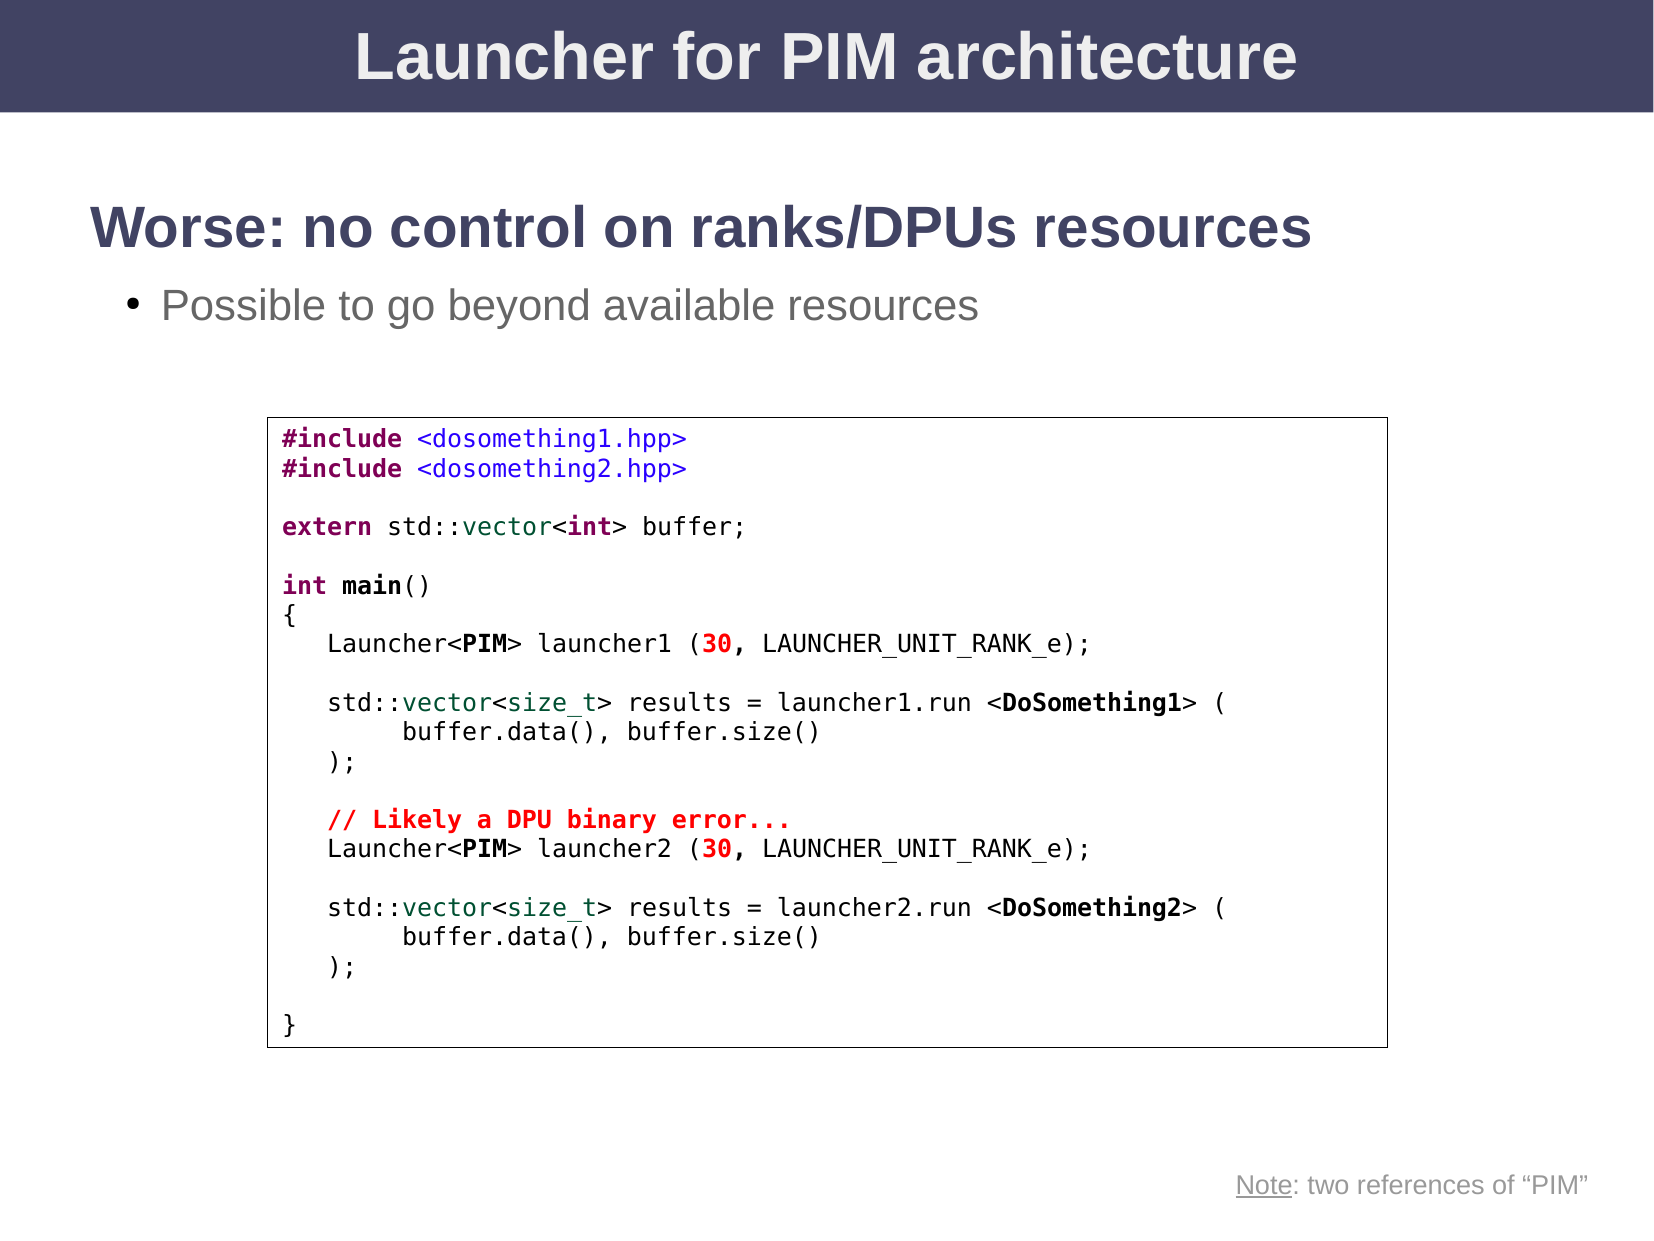

Launcher for PIM architecture
Worse: no control on ranks/DPUs resources
Possible to go beyond available resources
#include <dosomething1.hpp>
#include <dosomething2.hpp>
extern std::vector<int> buffer;
int main()
{
 Launcher<PIM> launcher1 (30, LAUNCHER_UNIT_RANK_e);
 std::vector<size_t> results = launcher1.run <DoSomething1> (
 buffer.data(), buffer.size()
 );
 // Likely a DPU binary error...
 Launcher<PIM> launcher2 (30, LAUNCHER_UNIT_RANK_e);
 std::vector<size_t> results = launcher2.run <DoSomething2> (
 buffer.data(), buffer.size()
 );
}
Note: two references of “PIM”